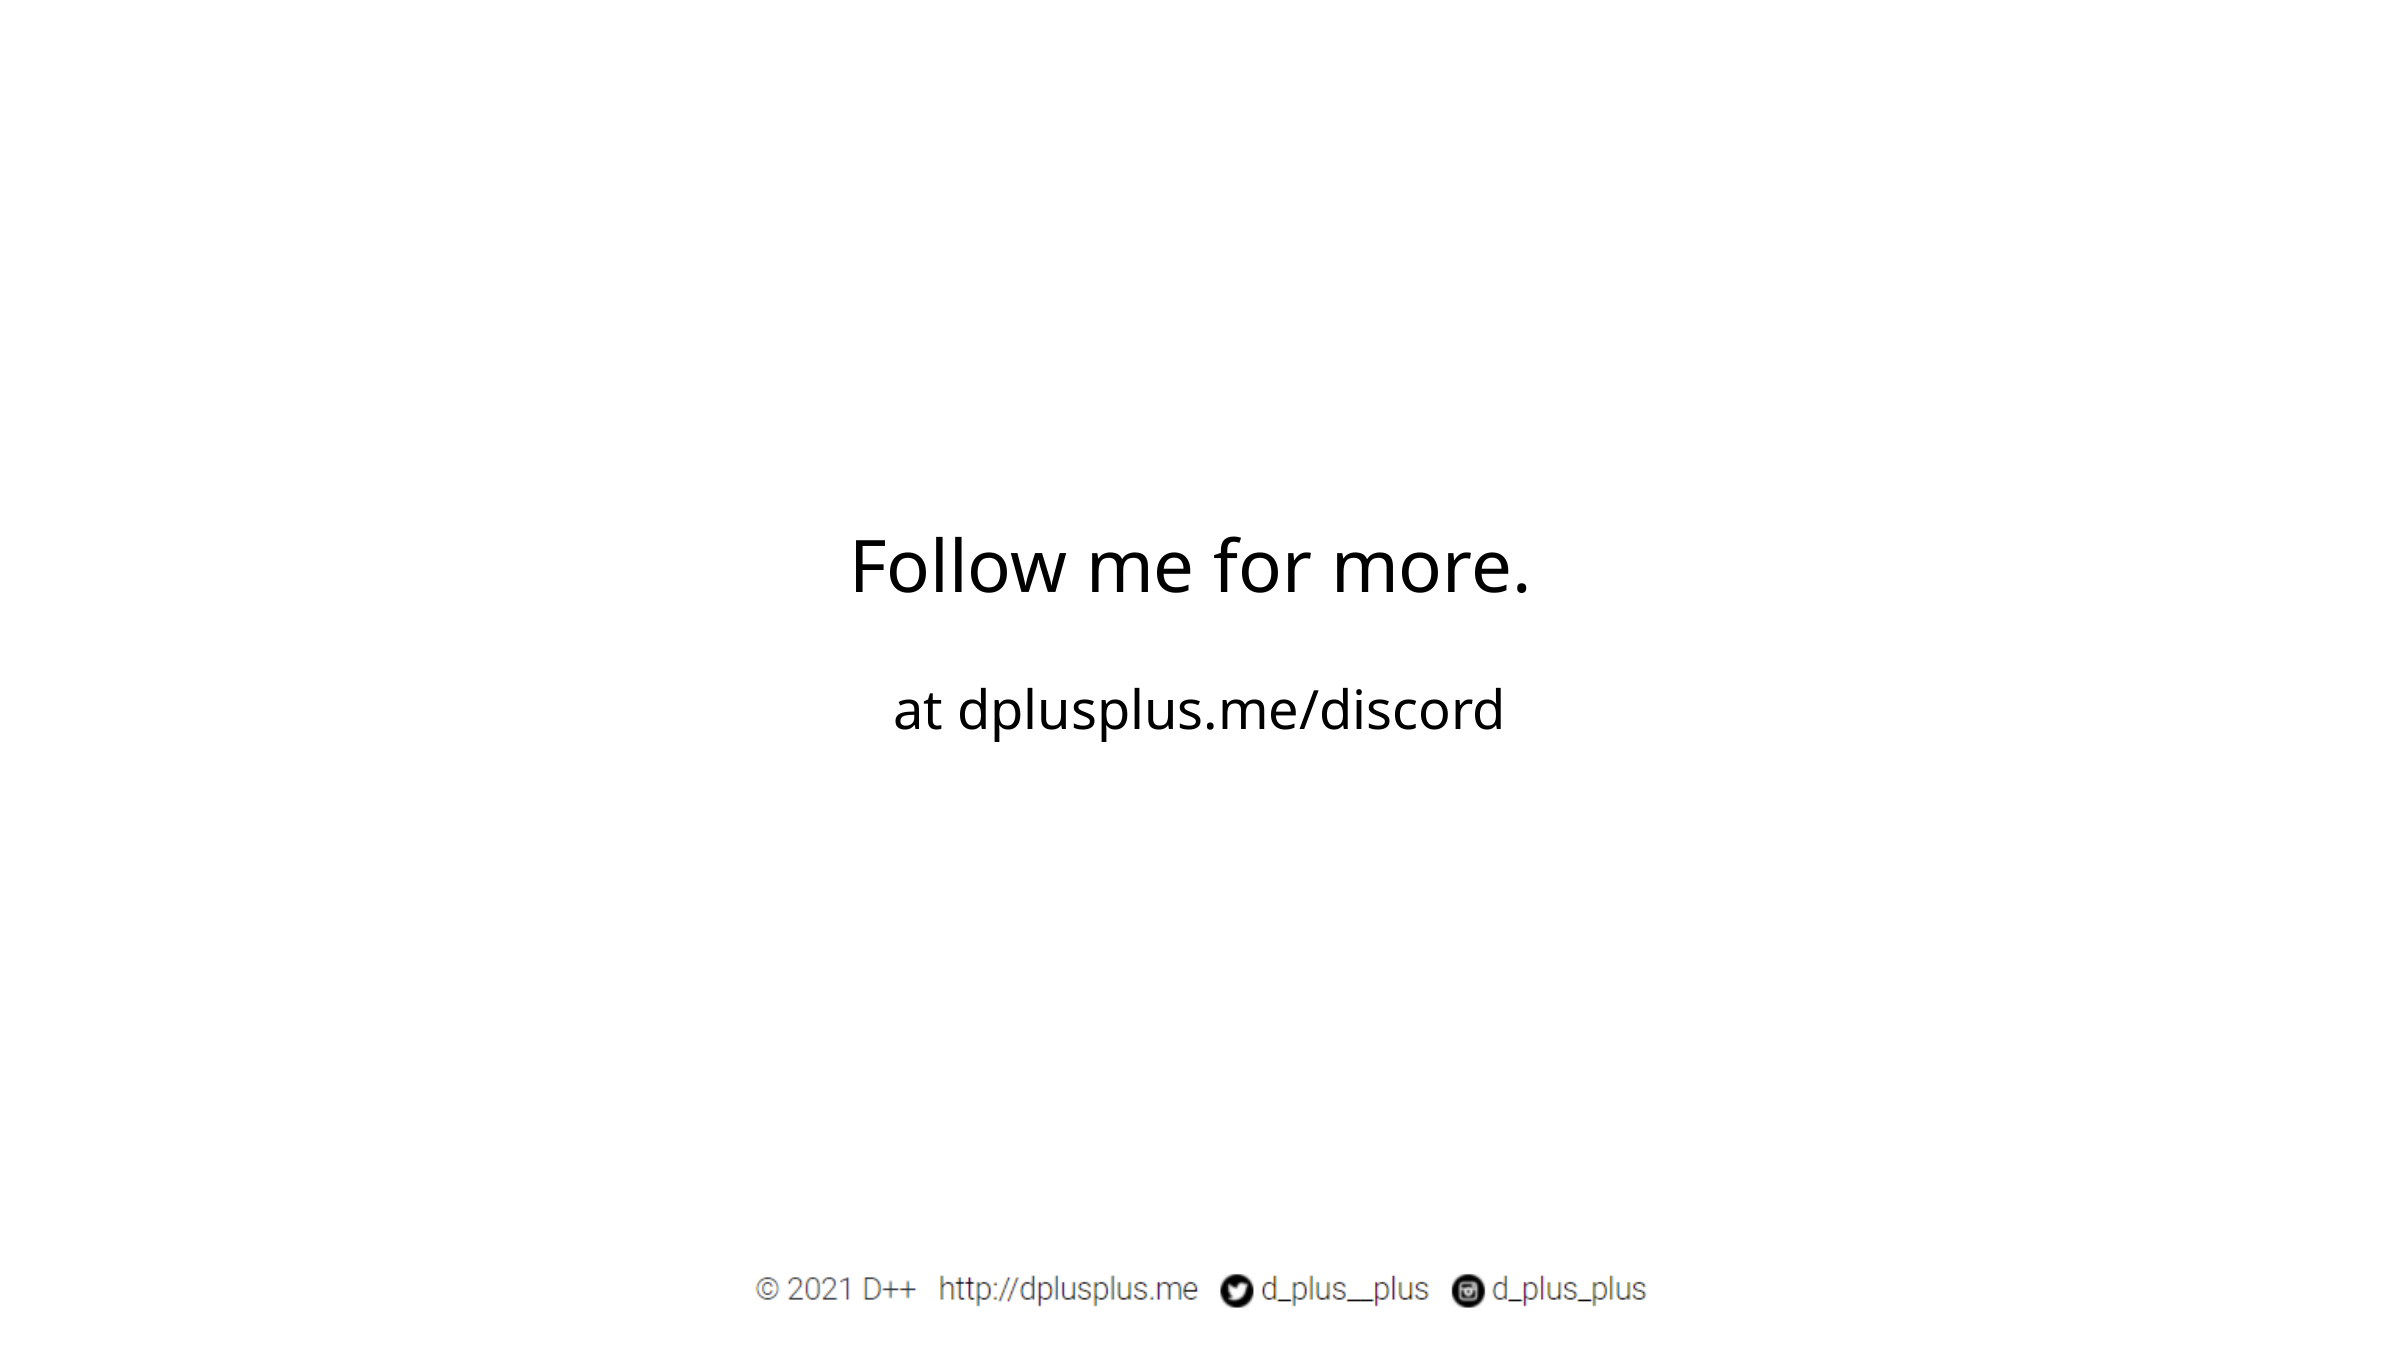

# Follow me for more.
at dplusplus.me/discord